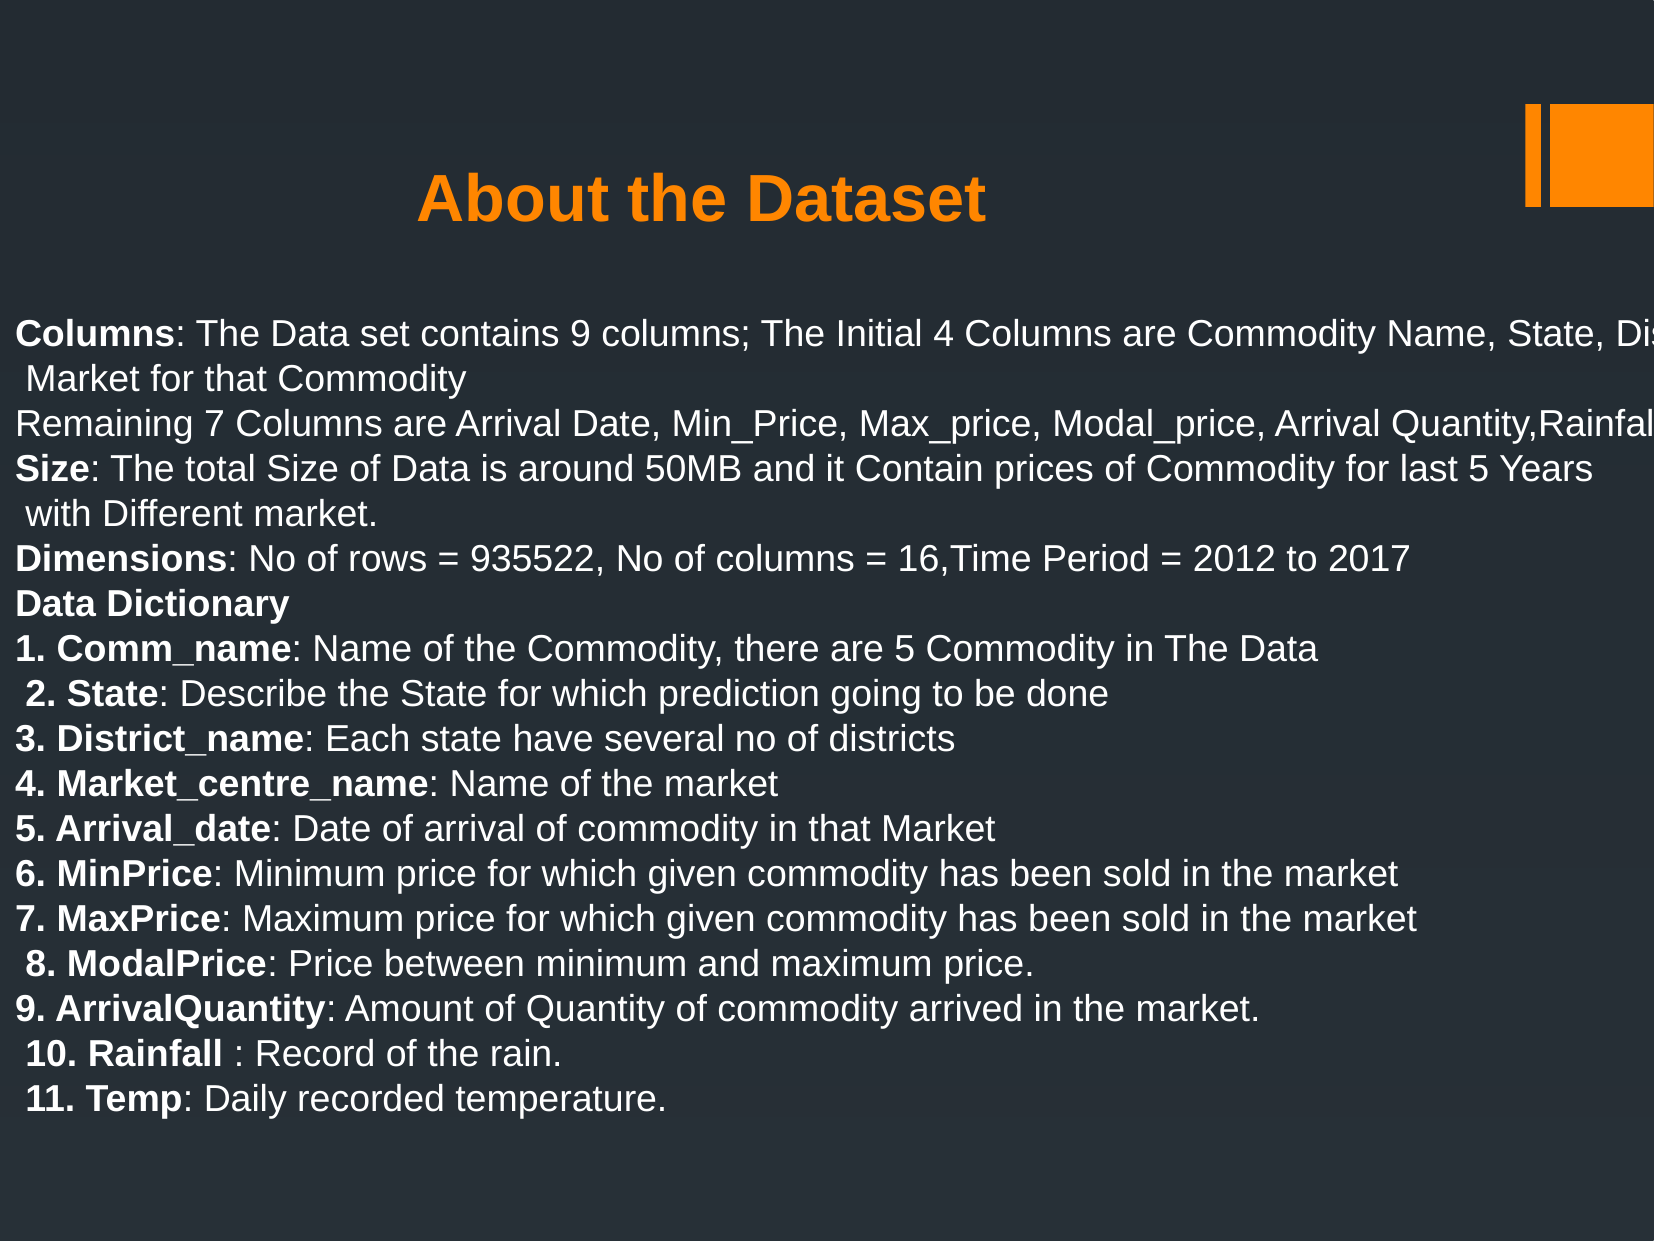

About the Dataset
Columns: The Data set contains 9 columns; The Initial 4 Columns are Commodity Name, State, District and
 Market for that Commodity
Remaining 7 Columns are Arrival Date, Min_Price, Max_price, Modal_price, Arrival Quantity,Rainfall,Temp.
Size: The total Size of Data is around 50MB and it Contain prices of Commodity for last 5 Years
 with Different market.
Dimensions: No of rows = 935522, No of columns = 16,Time Period = 2012 to 2017
Data Dictionary
1. Comm_name: Name of the Commodity, there are 5 Commodity in The Data
 2. State: Describe the State for which prediction going to be done
3. District_name: Each state have several no of districts
4. Market_centre_name: Name of the market
5. Arrival_date: Date of arrival of commodity in that Market
6. MinPrice: Minimum price for which given commodity has been sold in the market
7. MaxPrice: Maximum price for which given commodity has been sold in the market
 8. ModalPrice: Price between minimum and maximum price.
9. ArrivalQuantity: Amount of Quantity of commodity arrived in the market.
 10. Rainfall : Record of the rain.
 11. Temp: Daily recorded temperature.